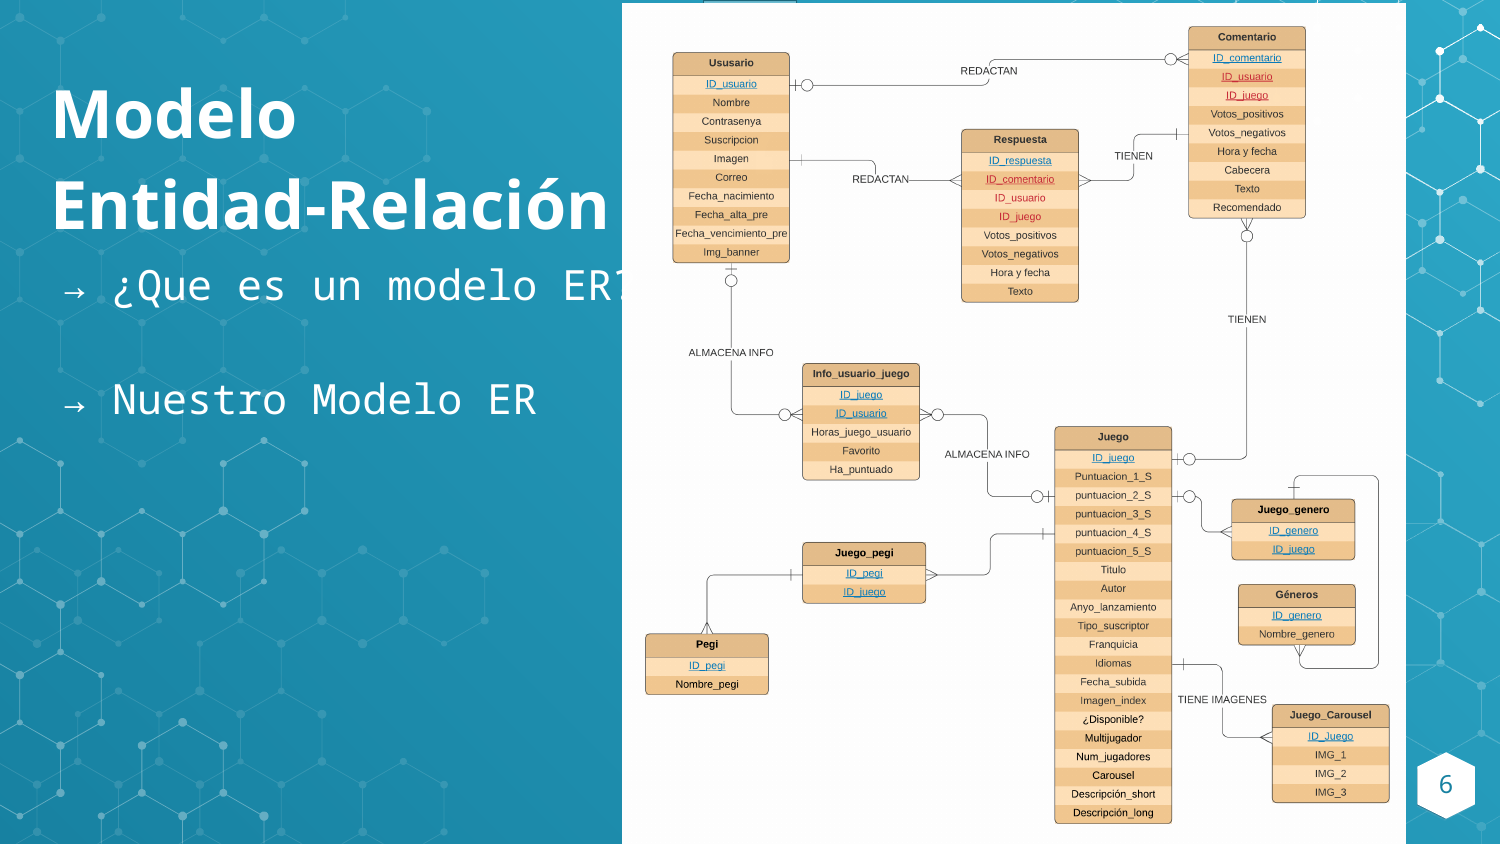

Modelo
Entidad-Relación
→ ¿Que es un modelo ER?
→ Nuestro Modelo ER